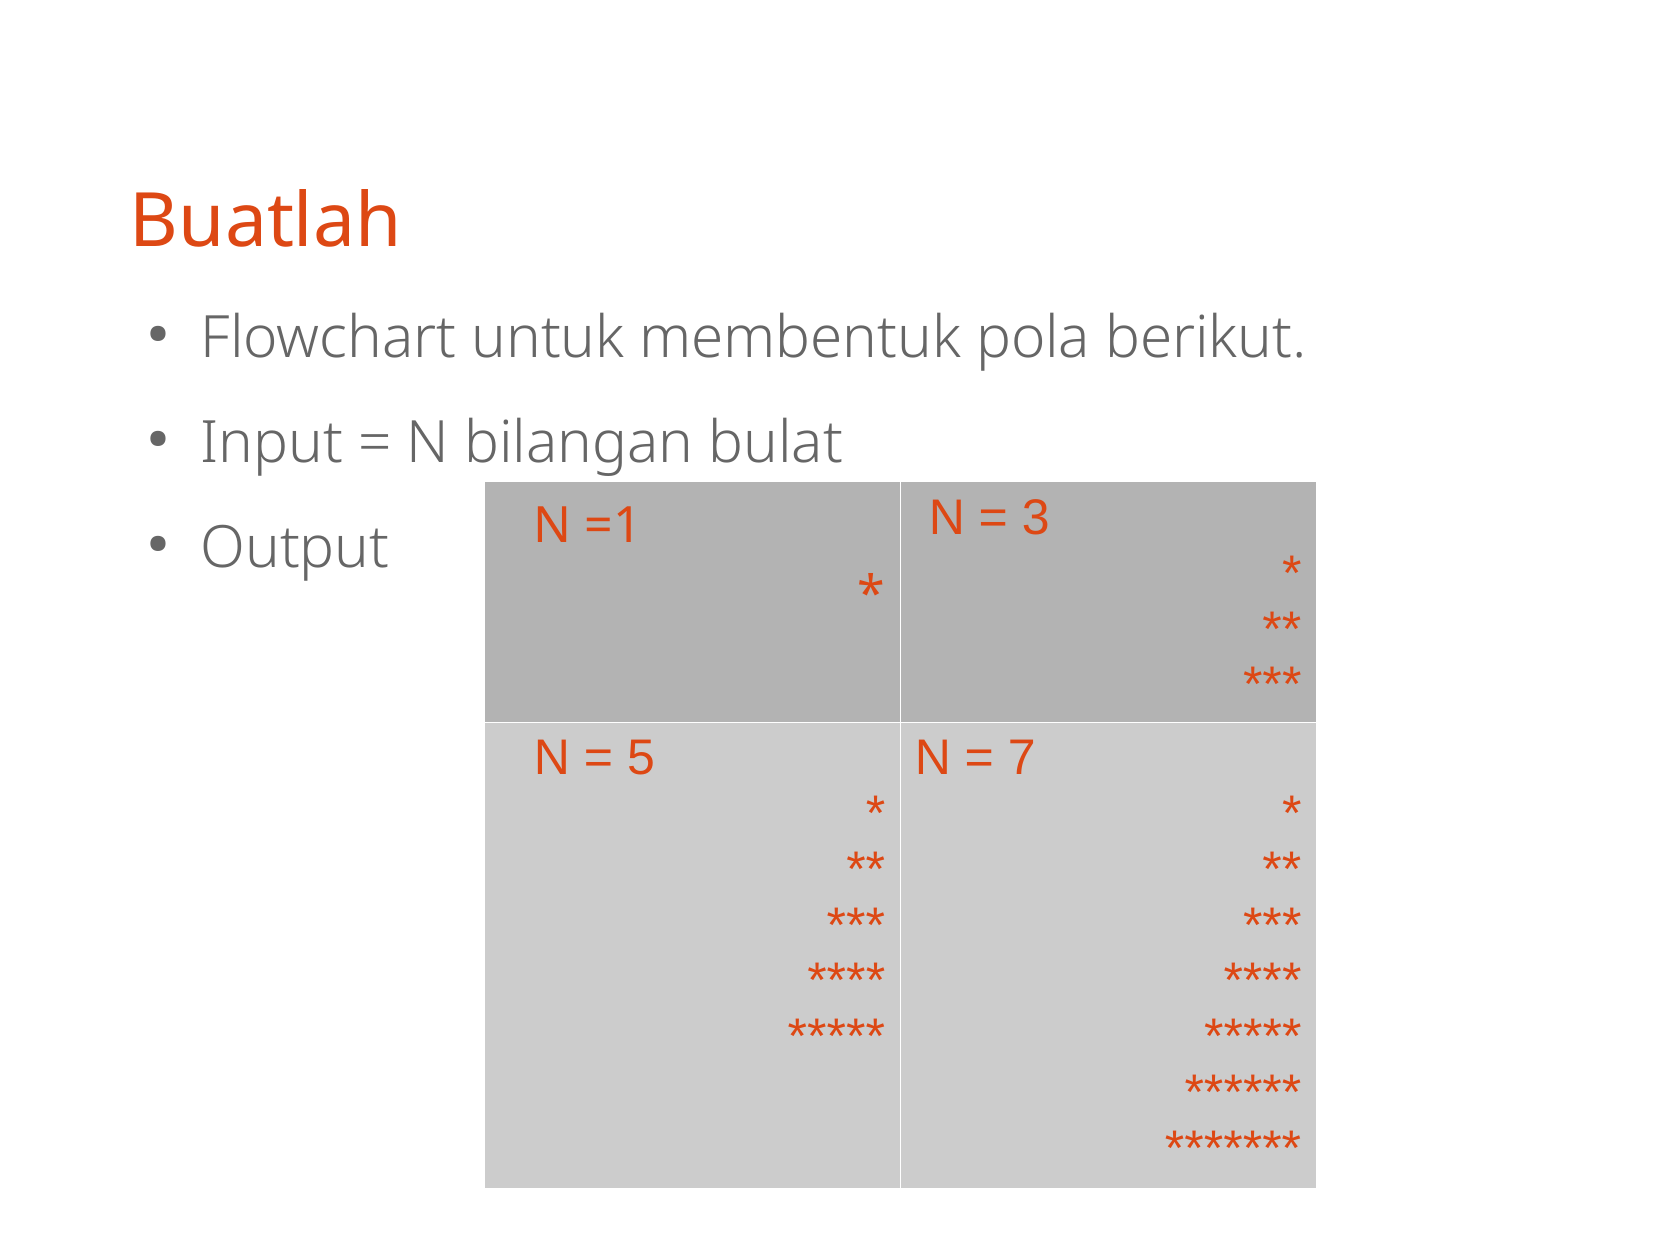

# Buatlah
Flowchart untuk membentuk pola berikut.
Input = N bilangan bulat
Output
| N =1 \* | N = 3 \* \*\* \*\*\* |
| --- | --- |
| N = 5 \* \*\* \*\*\* \*\*\*\* \*\*\*\*\* | N = 7 \* \*\* \*\*\* \*\*\*\* \*\*\*\*\* \*\*\*\*\*\* \*\*\*\*\*\*\* |